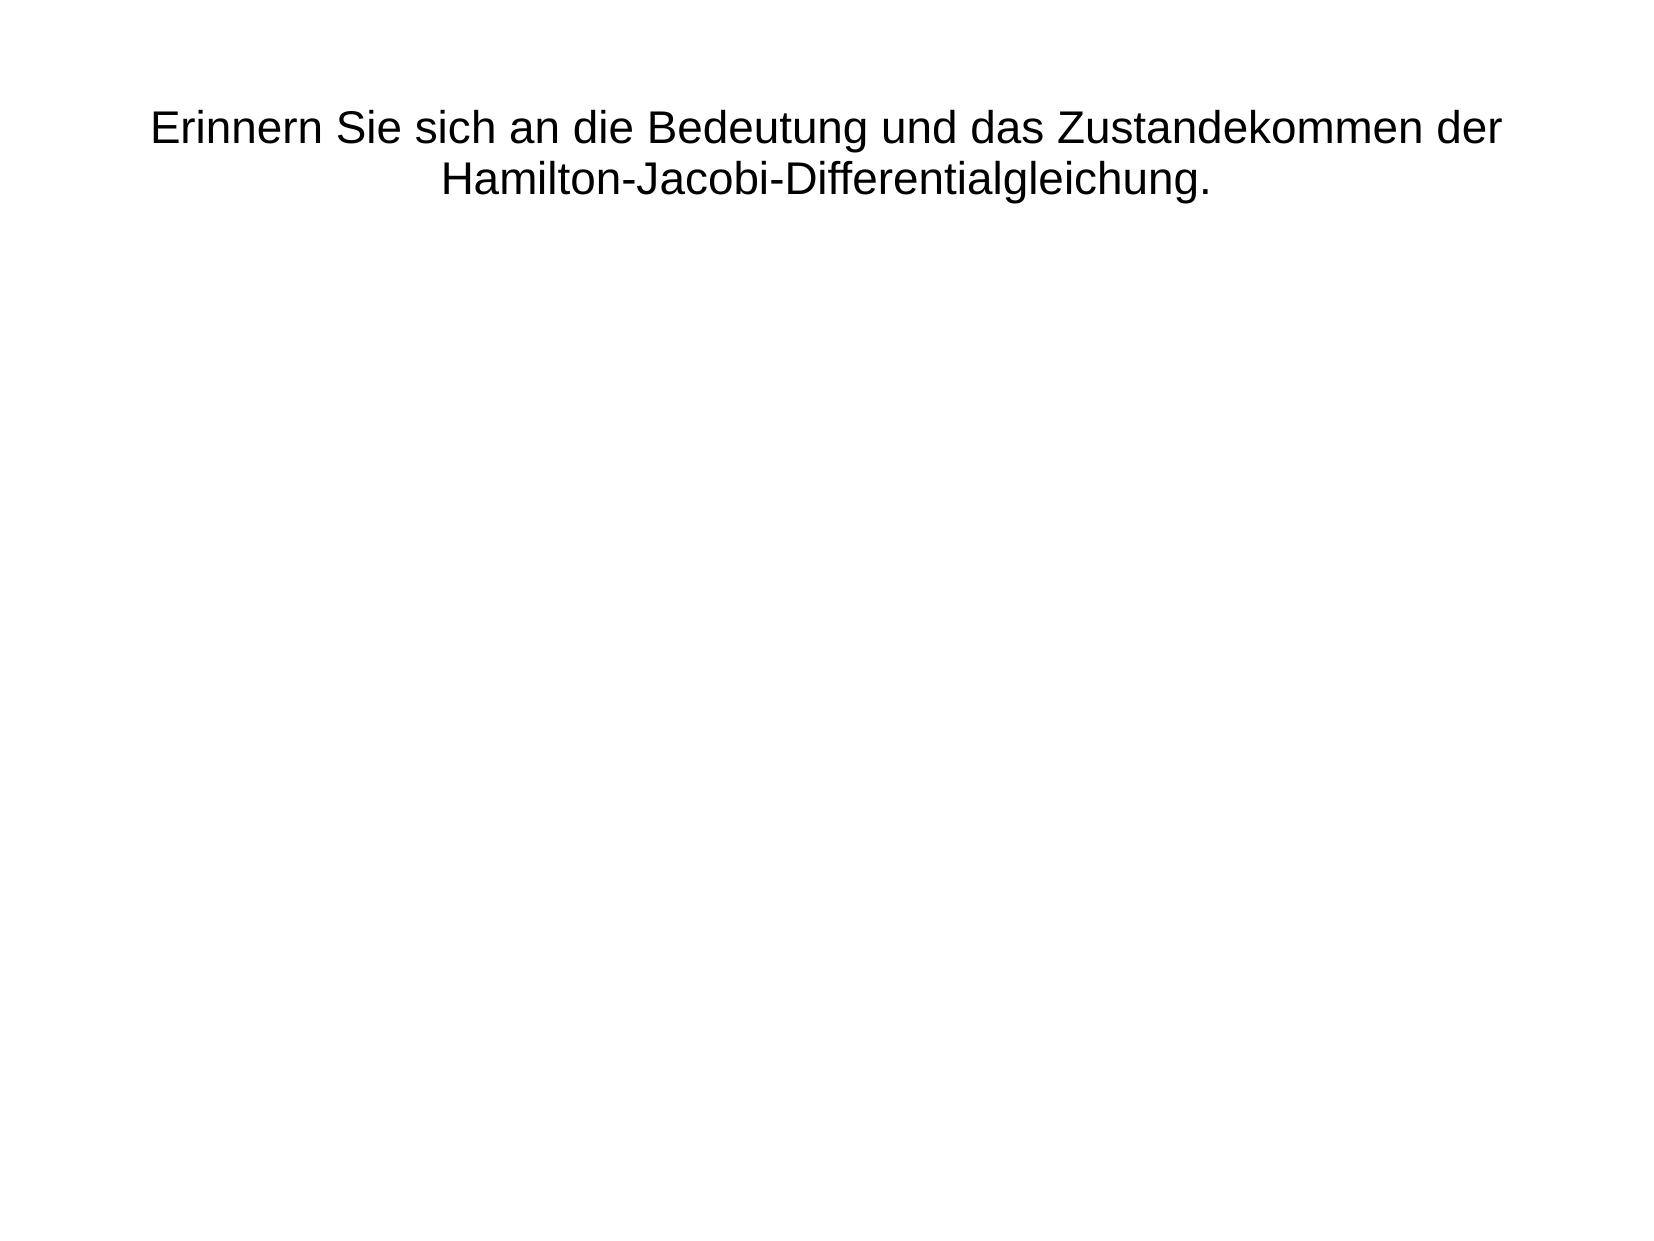

# Erinnern Sie sich an die Bedeutung und das Zustandekommen der Hamilton-Jacobi-Differentialgleichung.